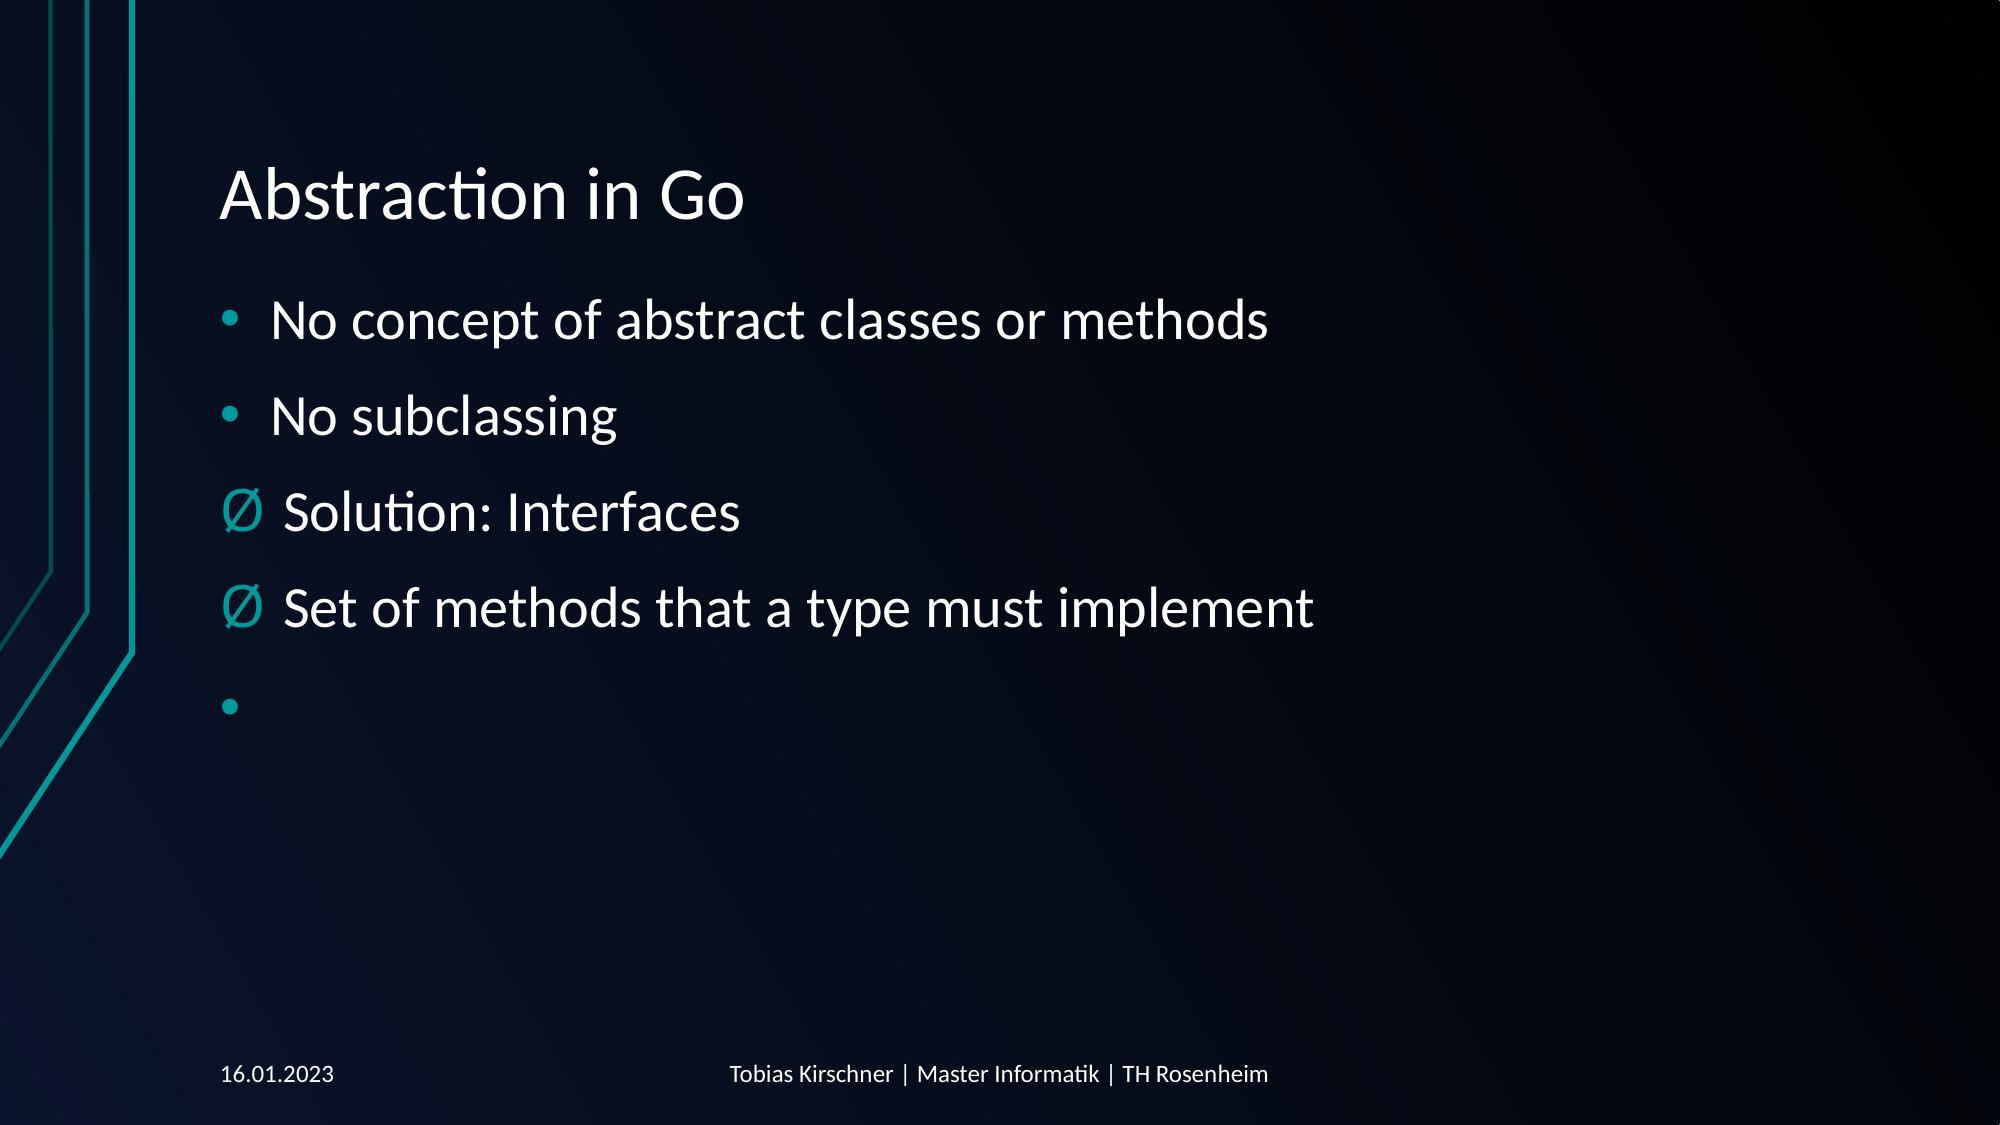

# Abstraction in Go
No concept of abstract classes or methods
No subclassing
 Solution: Interfaces
 Set of methods that a type must implement
16.01.2023
Tobias Kirschner | Master Informatik | TH Rosenheim